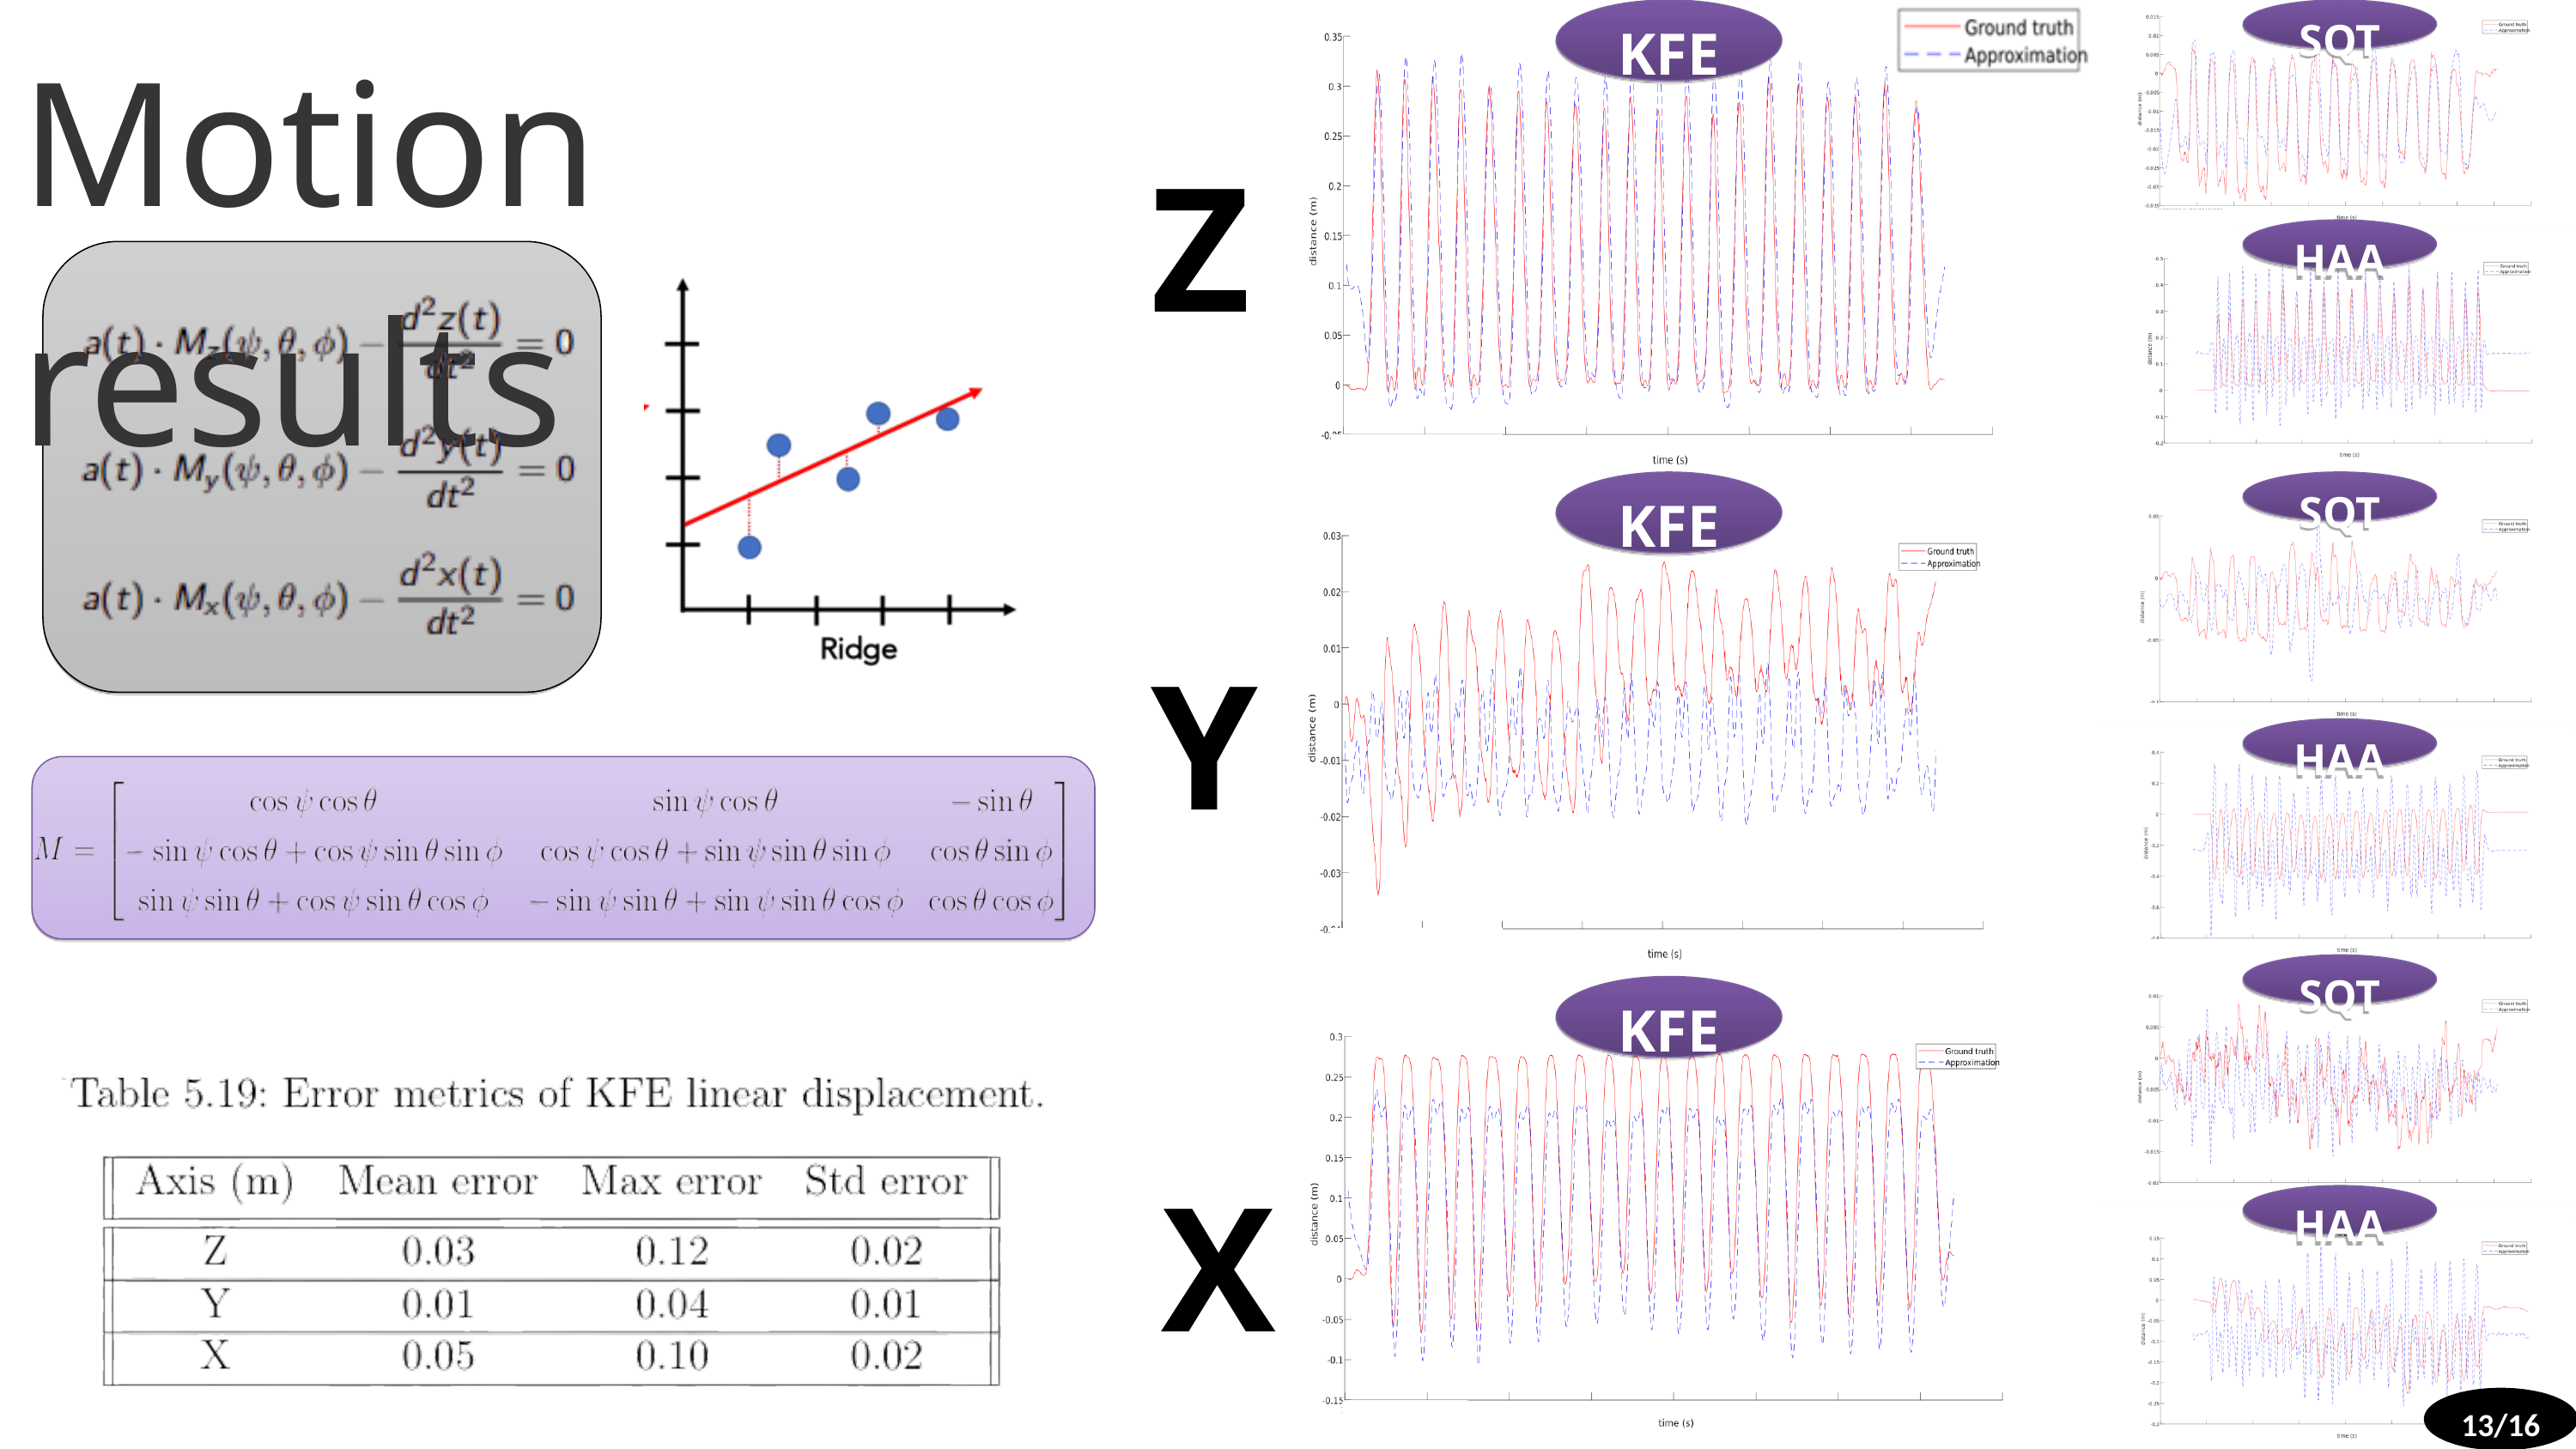

Motion results
KFE
SQT
Z
HAA
KFE
SQT
Y
HAA
SQT
KFE
X
HAA
13/16